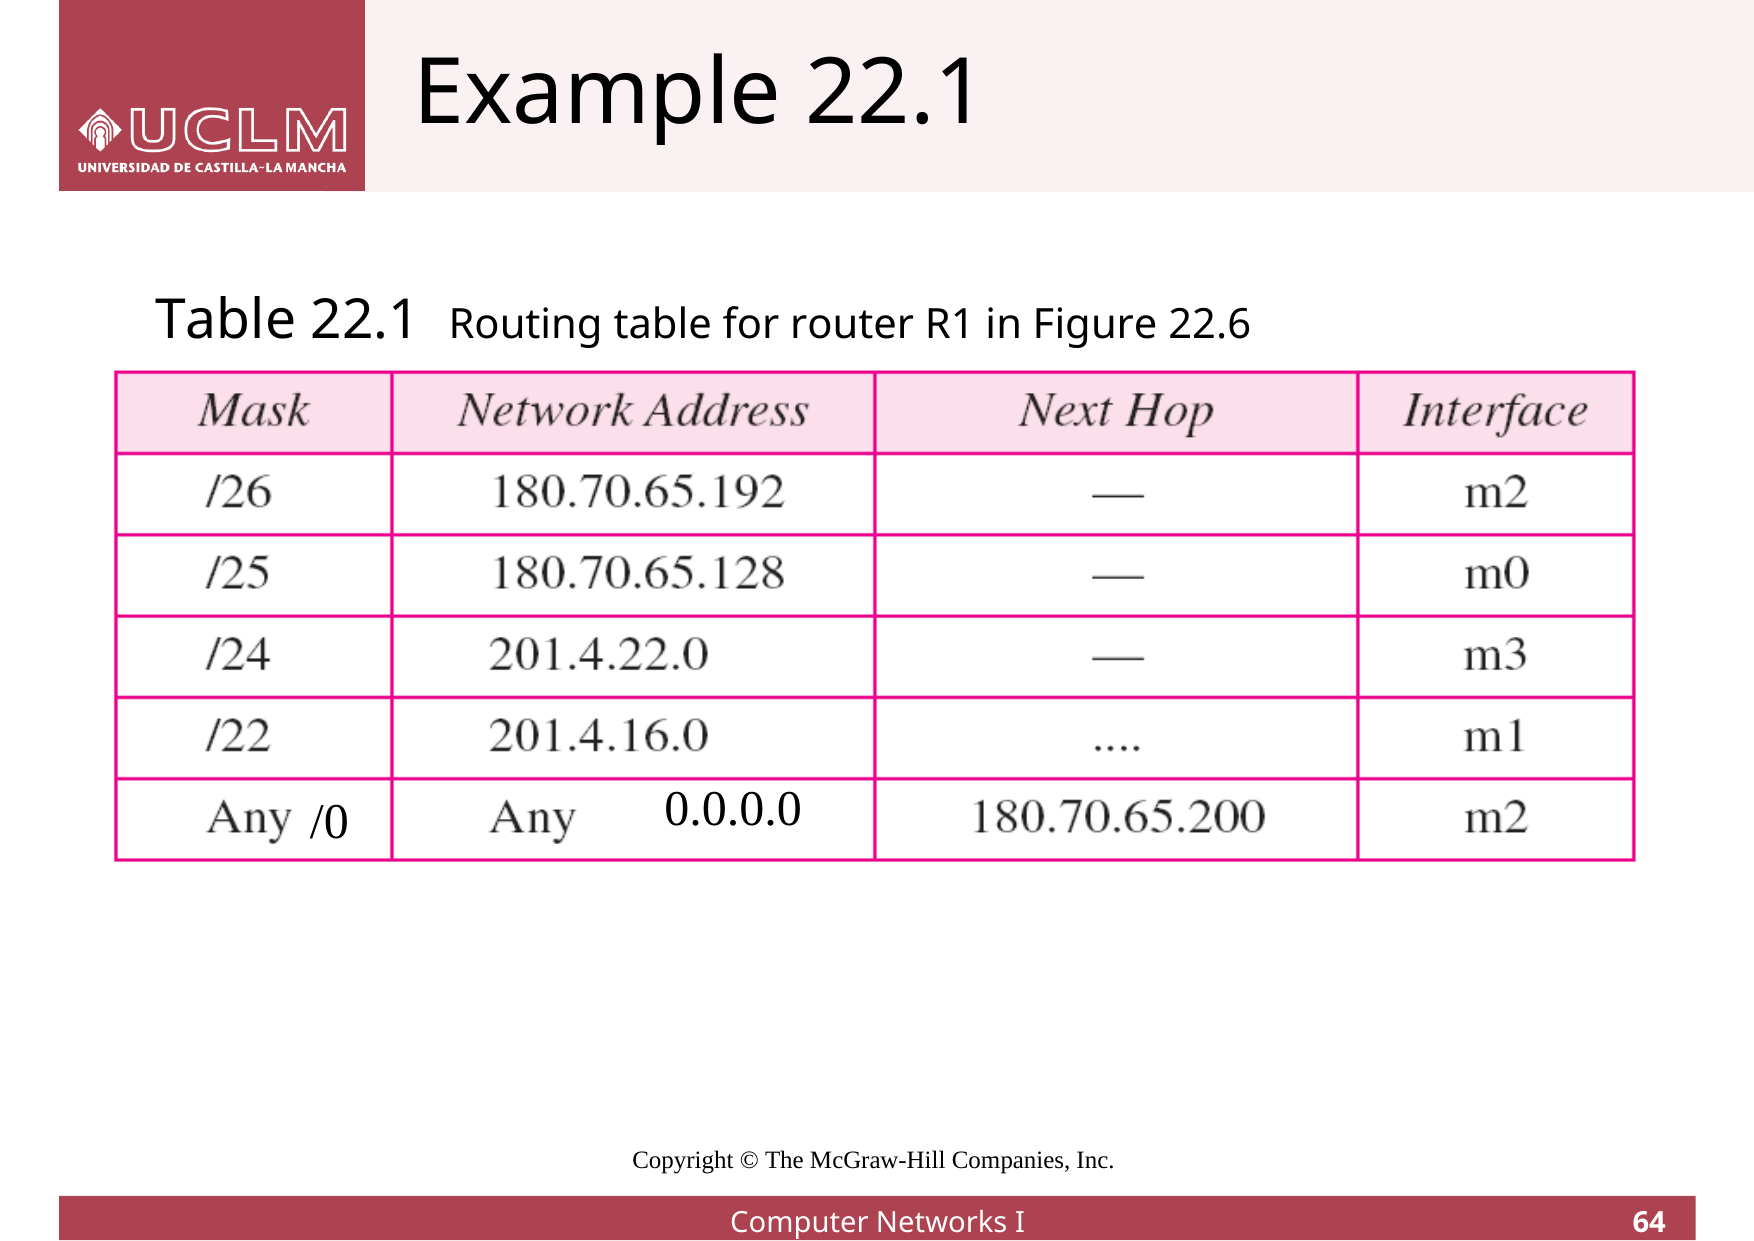

# Example 22.1
Table 22.1 Routing table for router R1 in Figure 22.6
0.0.0.0
/0
Copyright © The McGraw-Hill Companies, Inc.
Computer Networks I
64